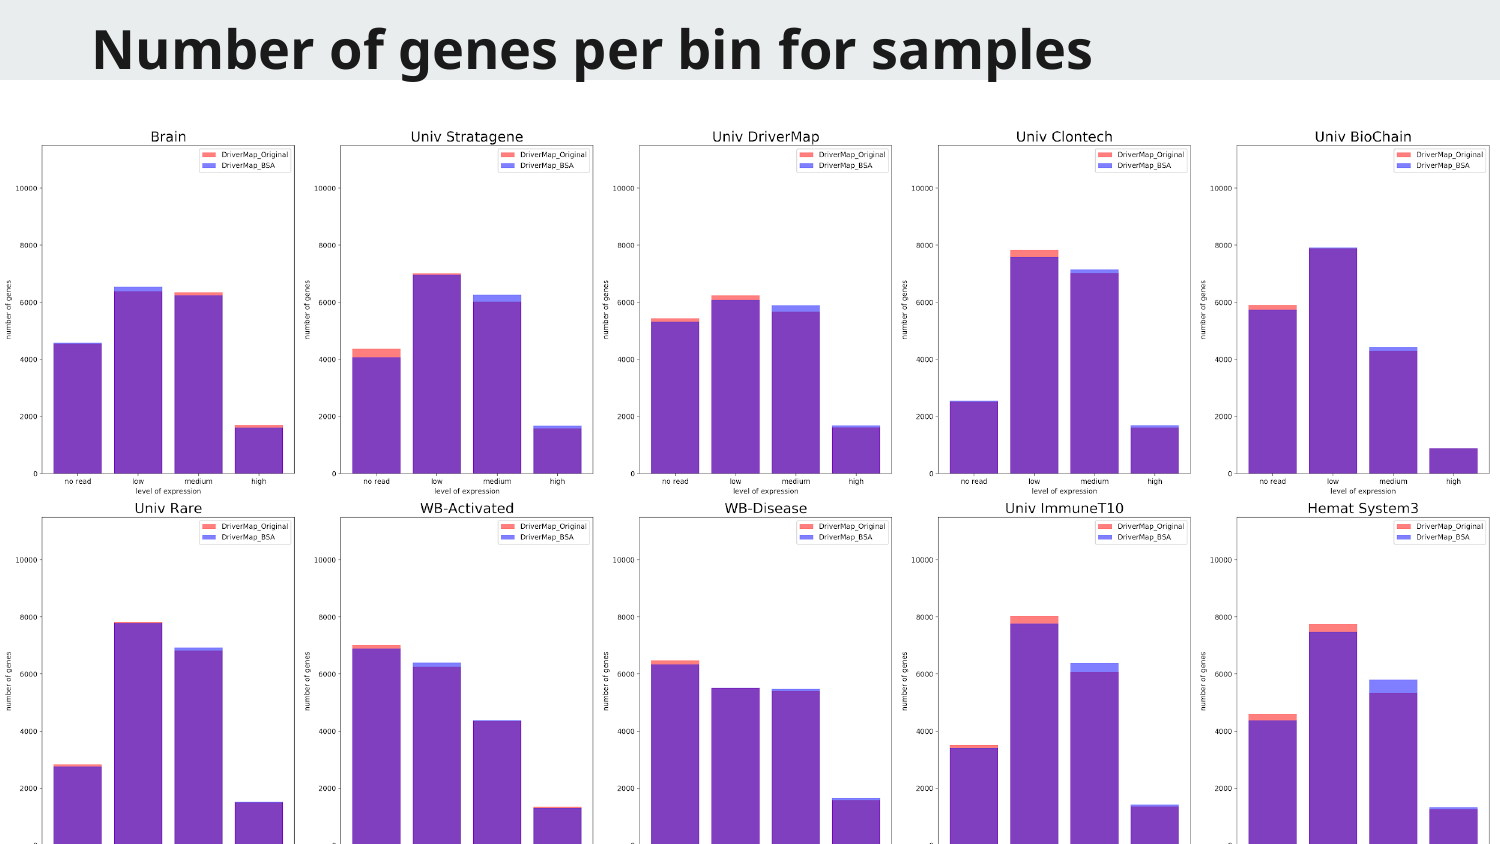

# Number of genes per bin for samples